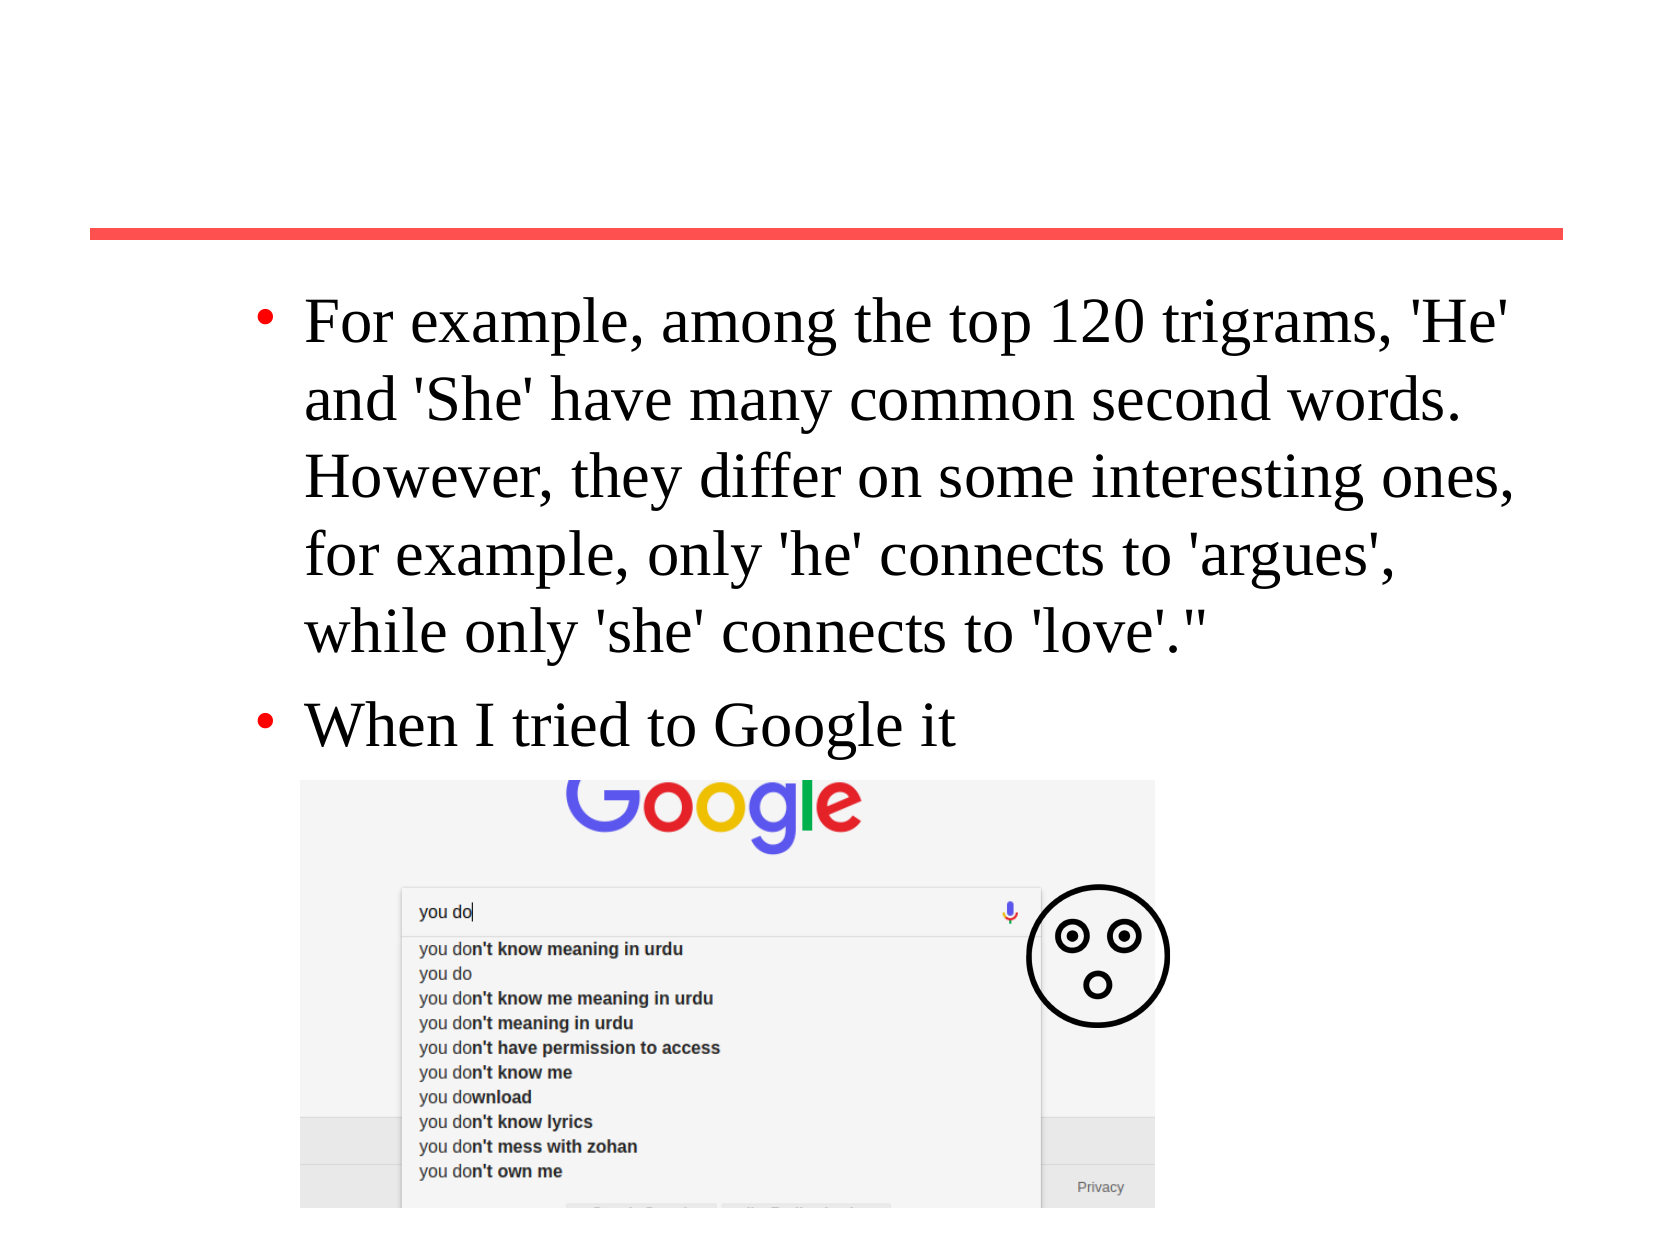

# For example, among the top 120 trigrams, 'He' and 'She' have many common second words. However, they differ on some interesting ones, for example, only 'he' connects to 'argues', while only 'she' connects to 'love'."
When I tried to Google it